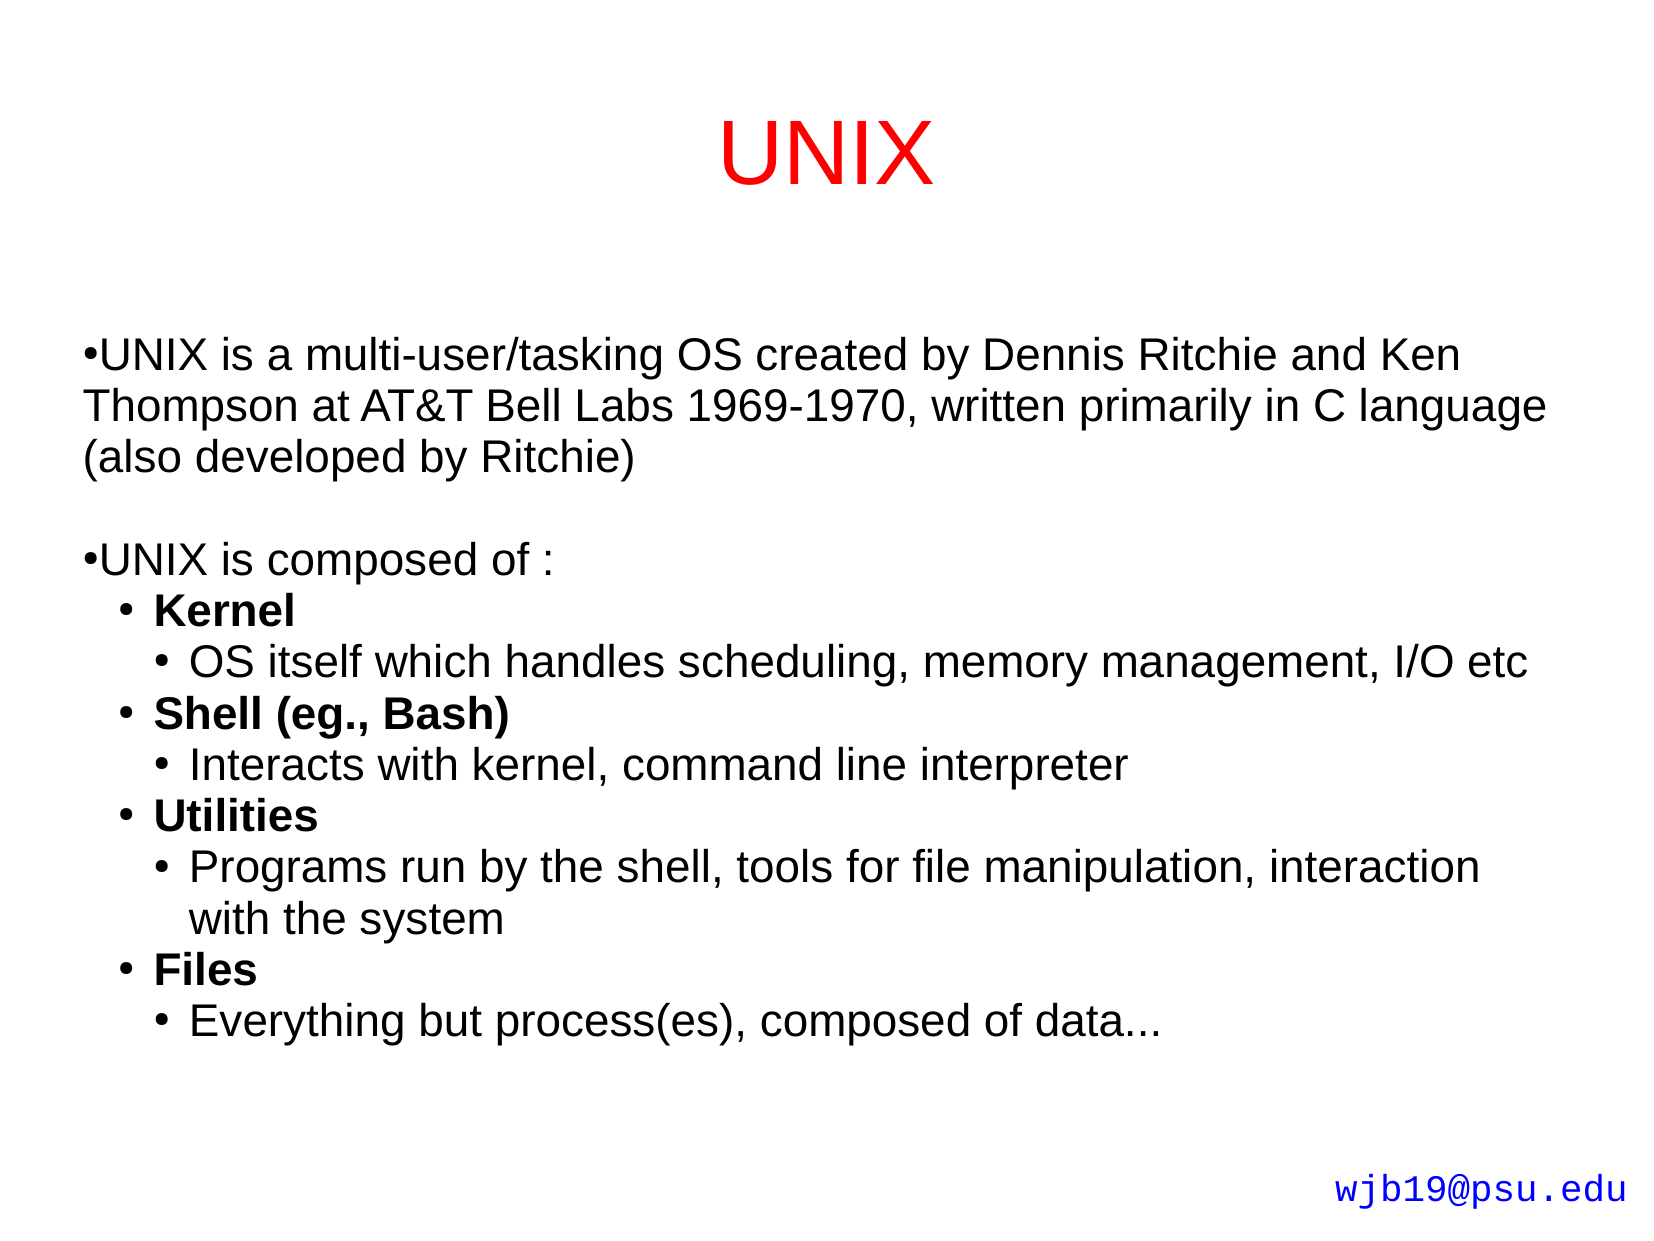

# UNIX
UNIX is a multi-user/tasking OS created by Dennis Ritchie and Ken Thompson at AT&T Bell Labs 1969-1970, written primarily in C language (also developed by Ritchie)
UNIX is composed of :
Kernel
OS itself which handles scheduling, memory management, I/O etc
Shell (eg., Bash)
Interacts with kernel, command line interpreter
Utilities
Programs run by the shell, tools for file manipulation, interaction with the system
Files
Everything but process(es), composed of data...
wjb19@psu.edu